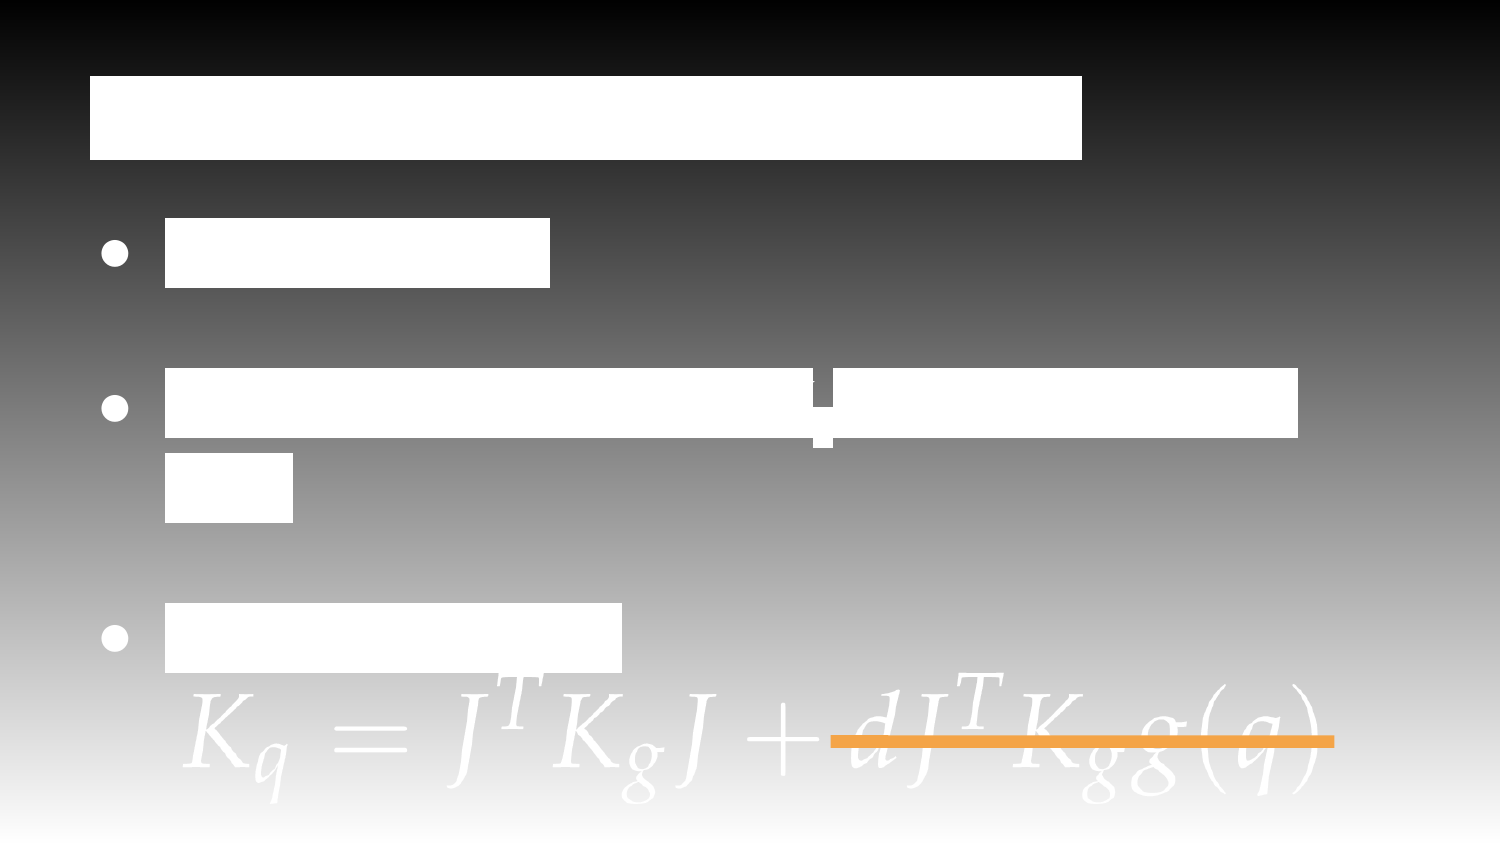

# Elasticity: mapped stiffness
Mapping: g(q)
Apply stiffness matrix Kg on mapped dofs g(q)
Stiffness on q is: